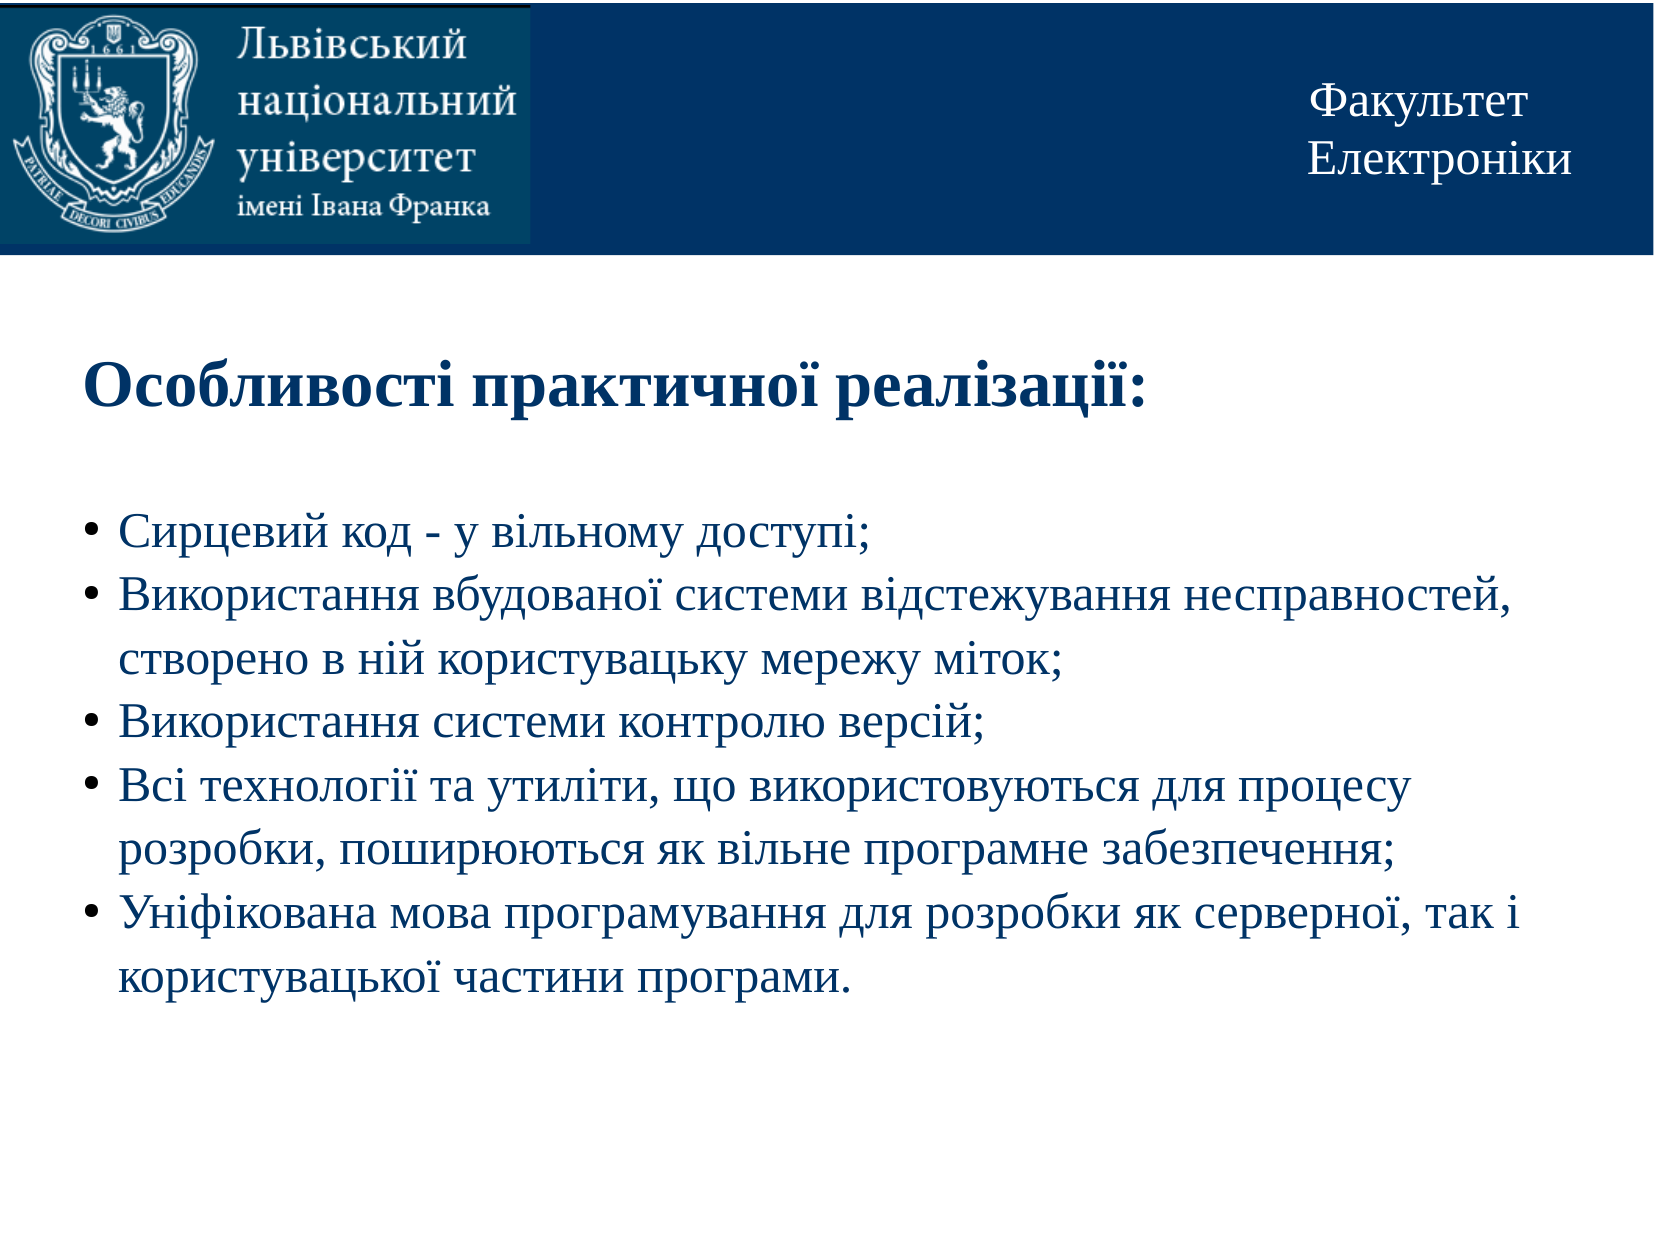

# Факультет Електроніки
Особливості практичної реалізації:
Сирцевий код - у вільному доступі;
Використання вбудованої системи відстежування несправностей, створено в ній користувацьку мережу міток;
Використання системи контролю версій;
Всі технології та утиліти, що використовуються для процесу розробки, поширюються як вільне програмне забезпечення;
Уніфікована мова програмування для розробки як серверної, так і користувацької частини програми.